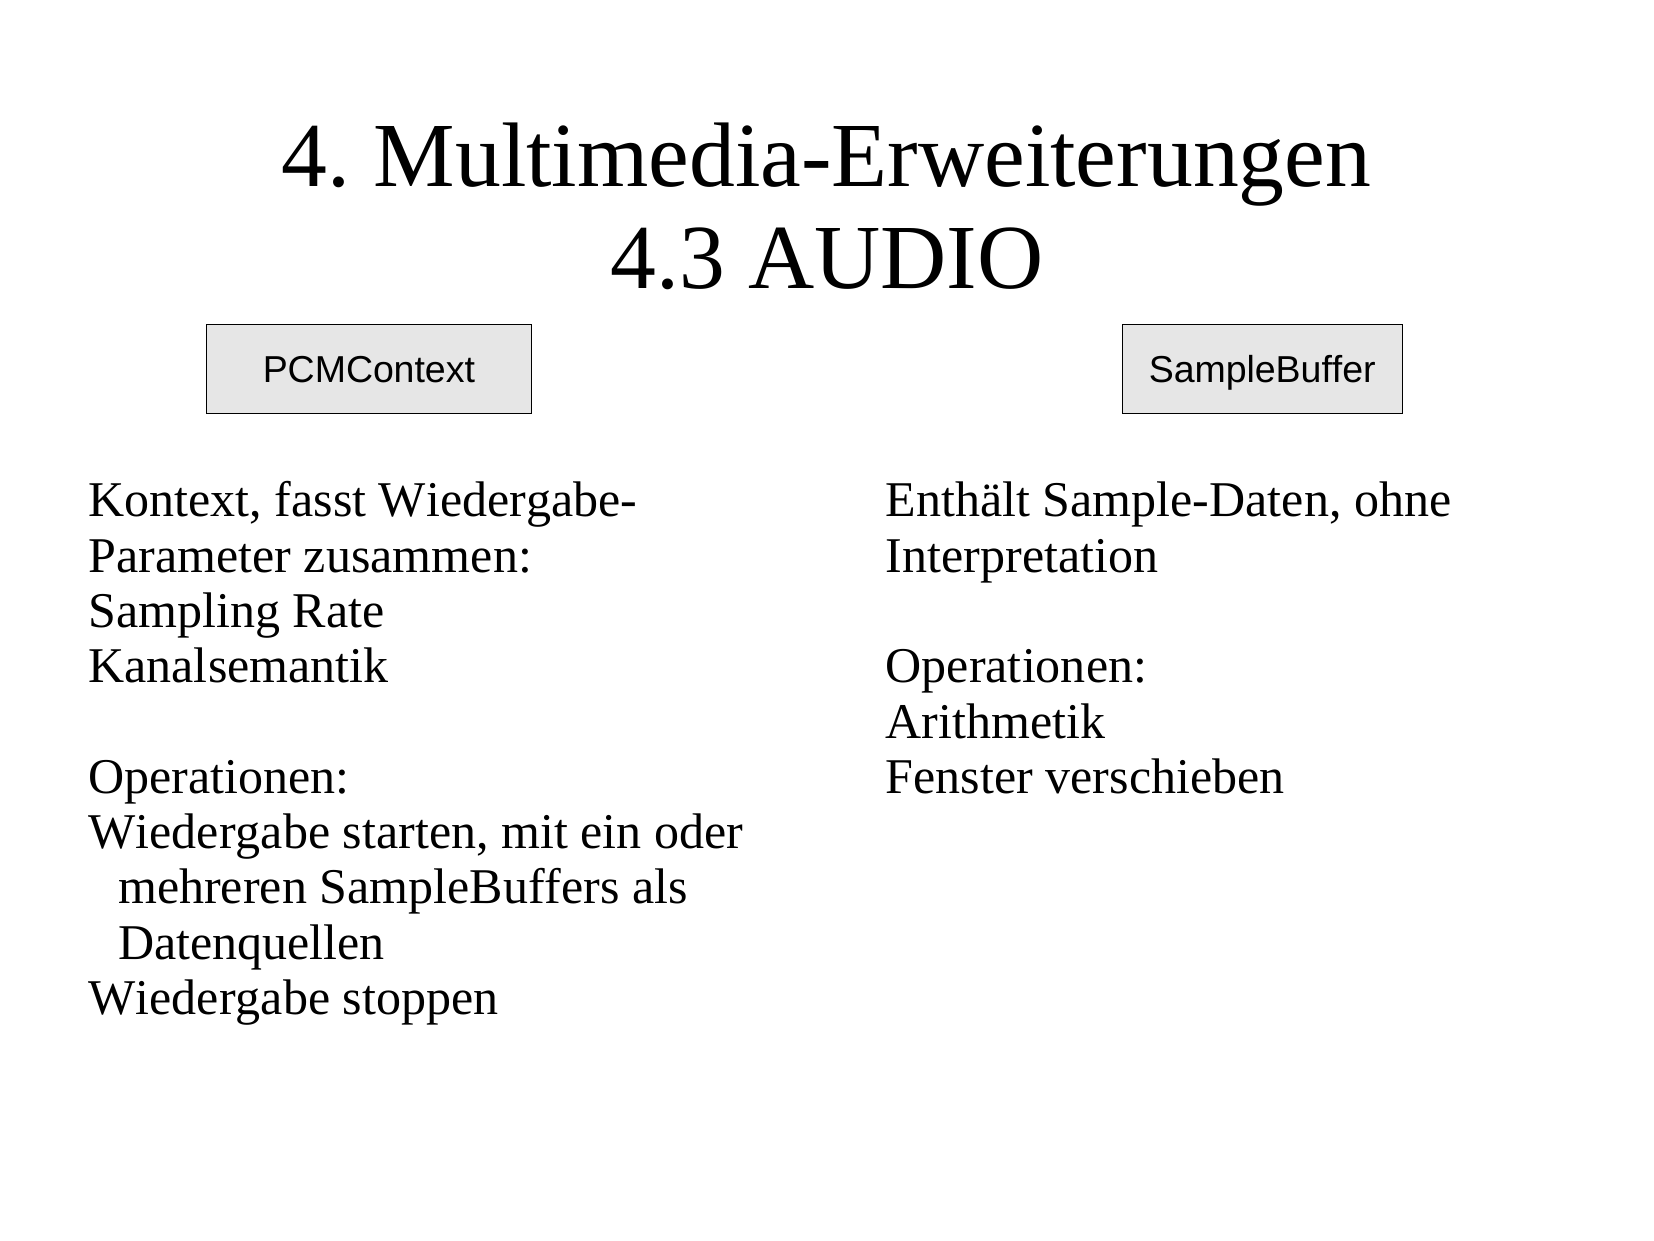

# 4. Multimedia-Erweiterungen 4.3 AUDIO
PCMContext
SampleBuffer
Kontext, fasst Wiedergabe-Parameter zusammen:
Sampling Rate
Kanalsemantik
Operationen:
Wiedergabe starten, mit ein oder mehreren SampleBuffers als Datenquellen
Wiedergabe stoppen
Enthält Sample-Daten, ohne Interpretation
Operationen:
Arithmetik
Fenster verschieben